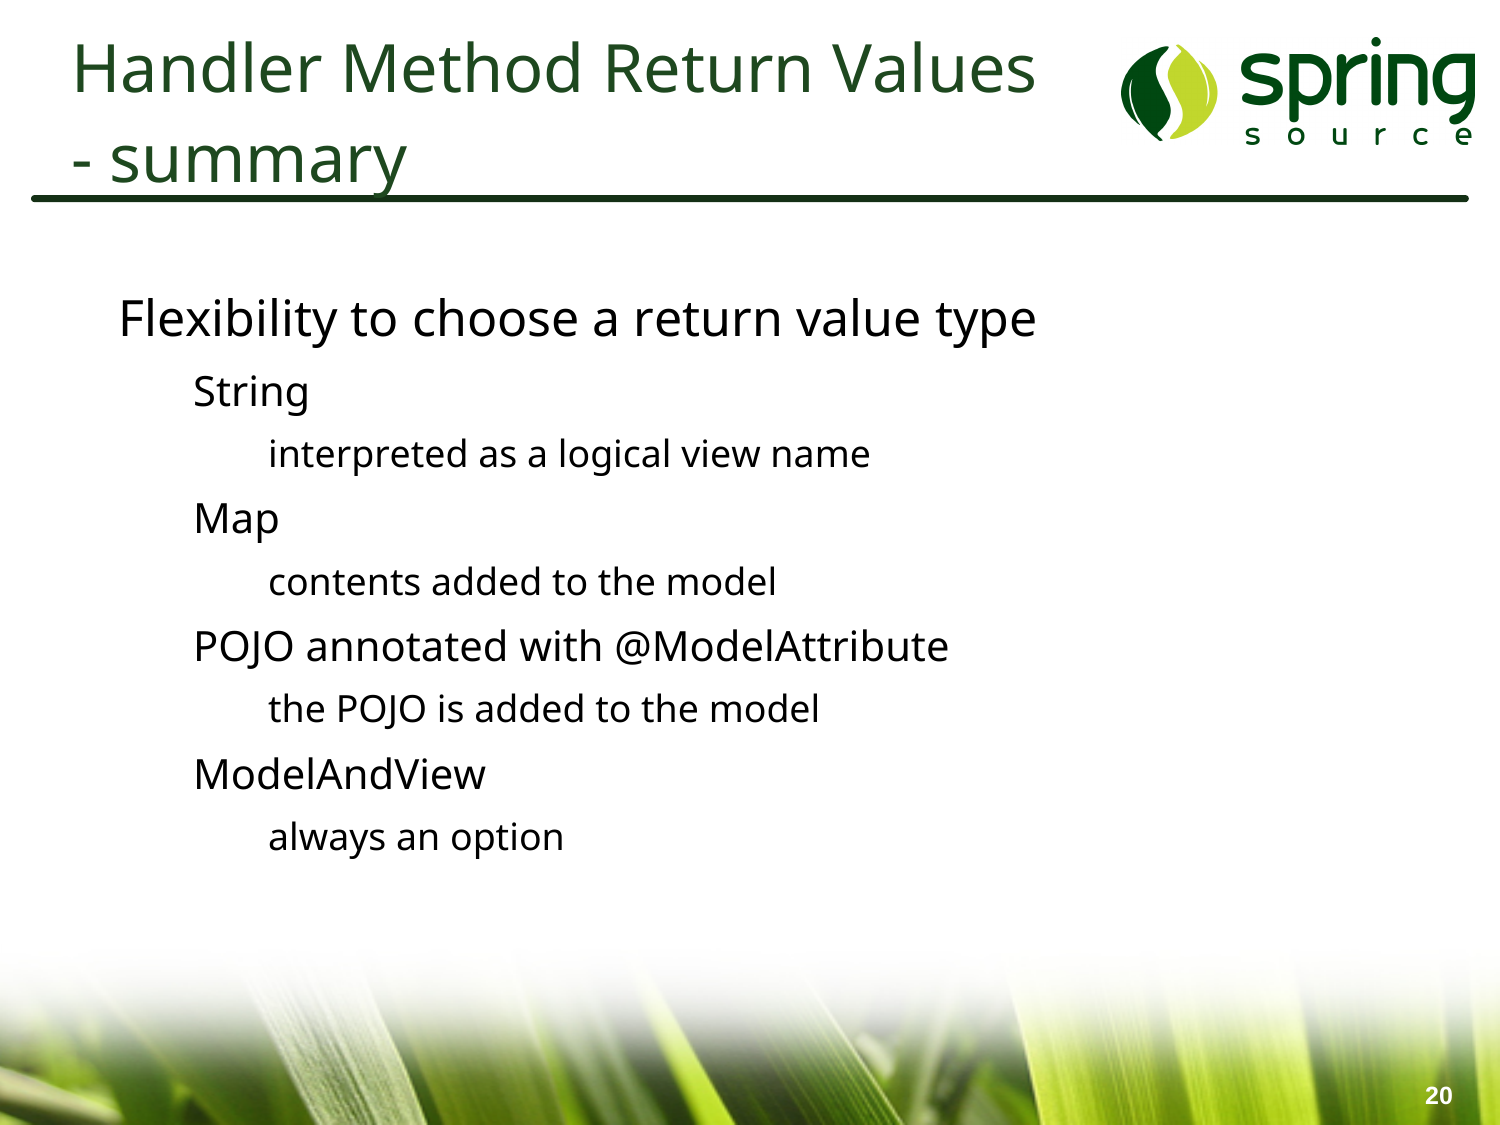

# Handler Method Return Values - summary
Flexibility to choose a return value type
String
interpreted as a logical view name
Map
contents added to the model
POJO annotated with @ModelAttribute
the POJO is added to the model
ModelAndView
always an option